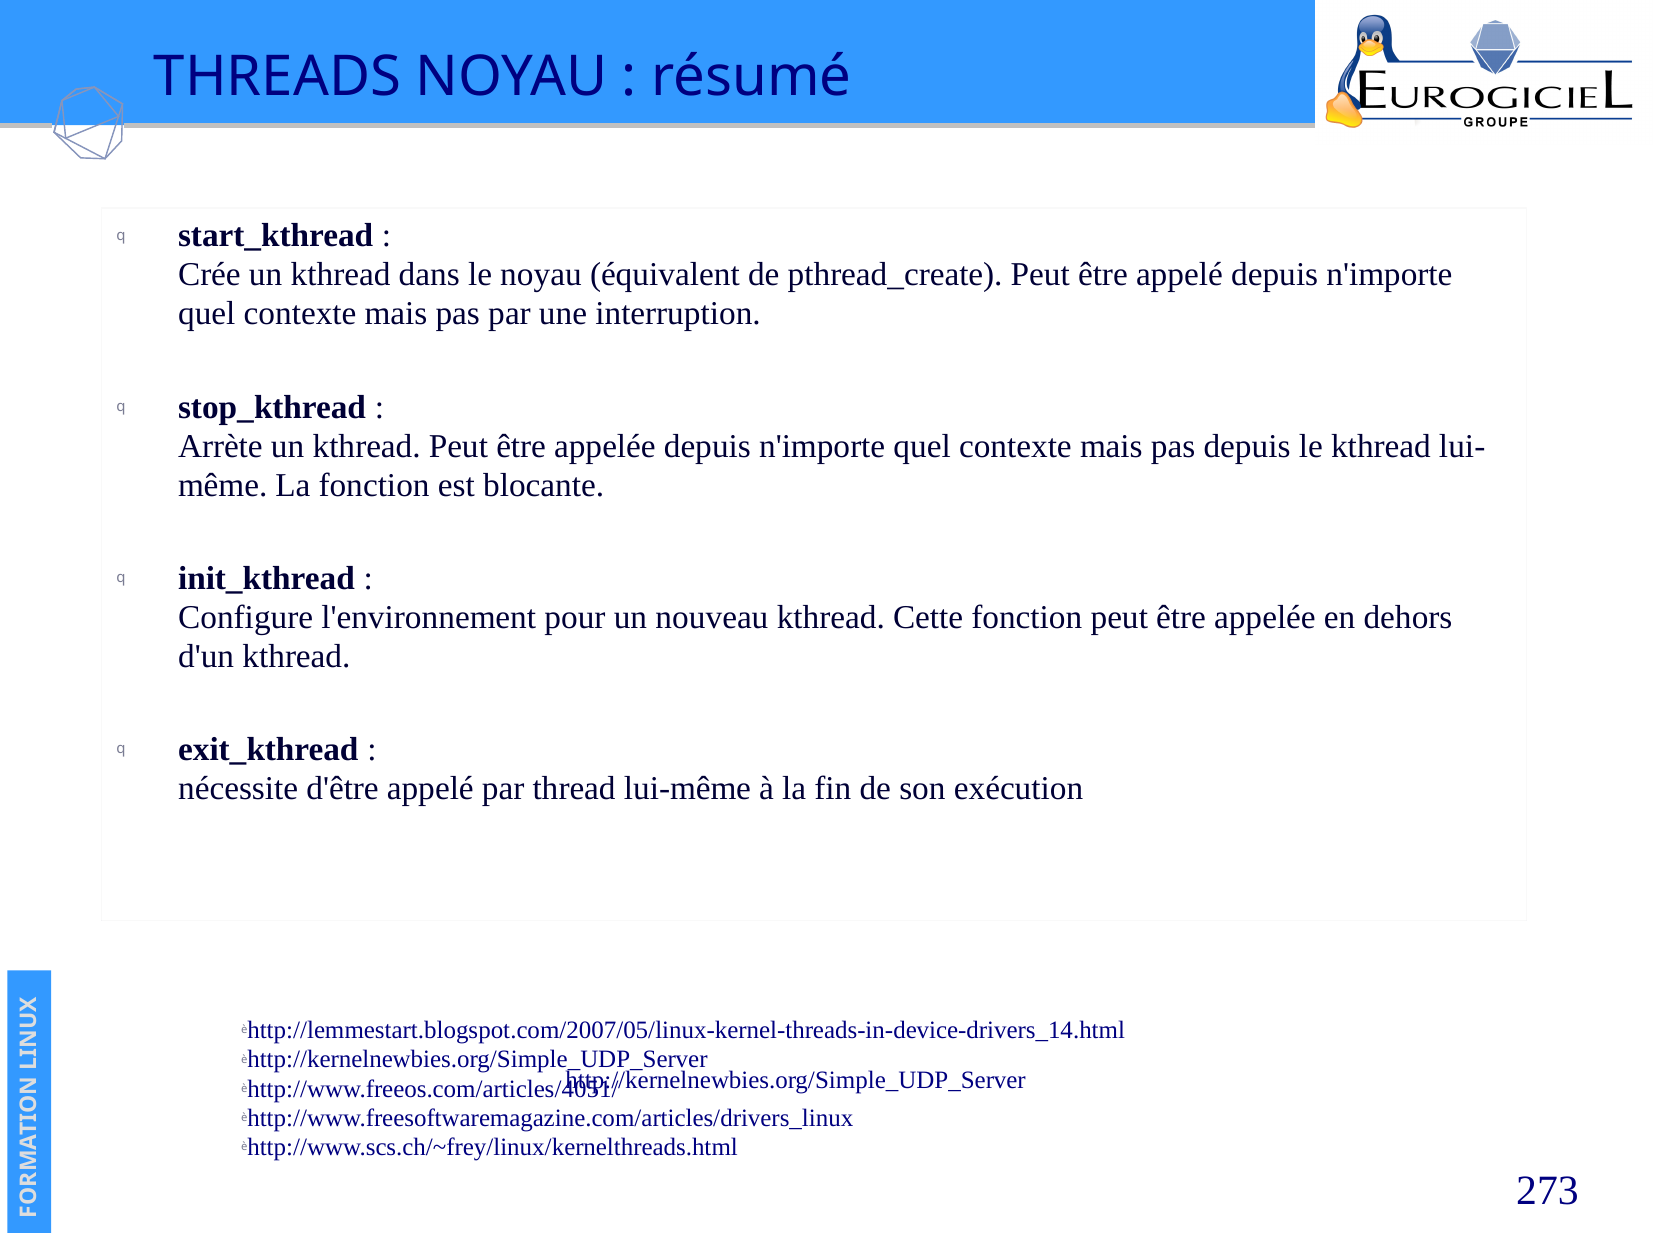

# THREADS NOYAU : résumé
start_kthread :
Crée un kthread dans le noyau (équivalent de pthread_create). Peut être appelé depuis n'importe quel contexte mais pas par une interruption.
stop_kthread :
Arrète un kthread. Peut être appelée depuis n'importe quel contexte mais pas depuis le kthread lui-même. La fonction est blocante.
init_kthread :
Configure l'environnement pour un nouveau kthread. Cette fonction peut être appelée en dehors d'un kthread.
exit_kthread :
nécessite d'être appelé par thread lui-même à la fin de son exécution
http://lemmestart.blogspot.com/2007/05/linux-kernel-threads-in-device-drivers_14.html
http://kernelnewbies.org/Simple_UDP_Server
http://www.freeos.com/articles/4051/
http://www.freesoftwaremagazine.com/articles/drivers_linux
http://www.scs.ch/~frey/linux/kernelthreads.html
http://kernelnewbies.org/Simple_UDP_Server